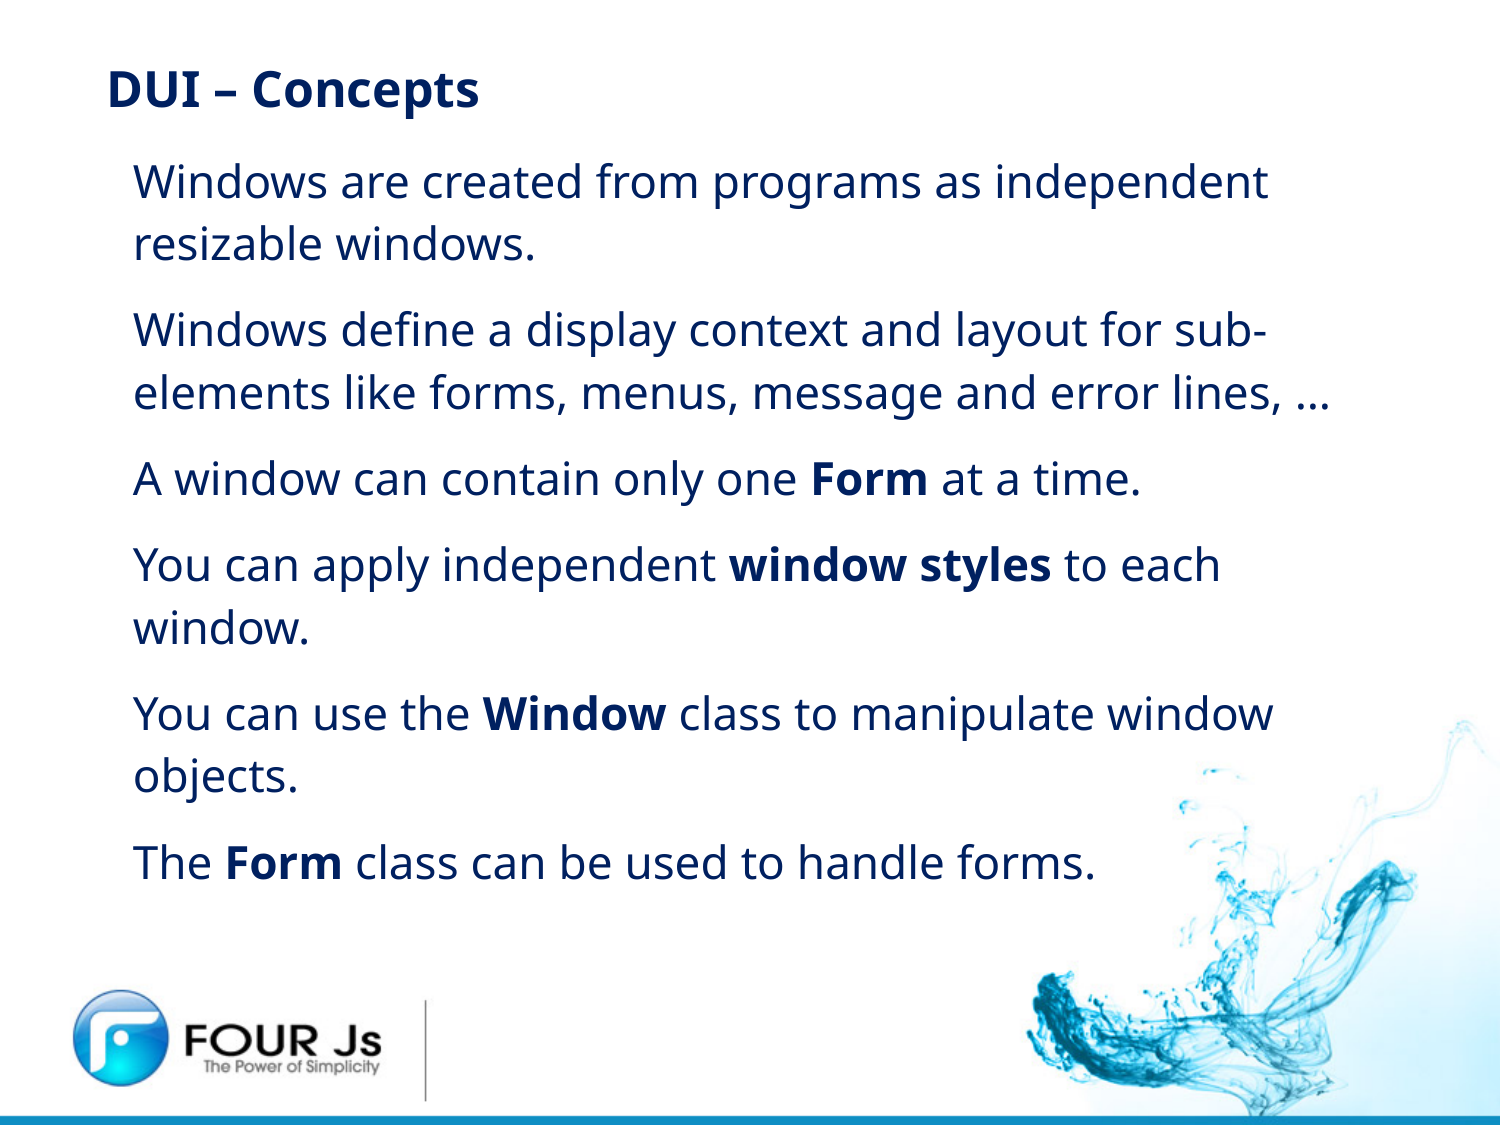

# DUI – Concepts
Windows are created from programs as independent resizable windows.
Windows define a display context and layout for sub-elements like forms, menus, message and error lines, …
A window can contain only one Form at a time.
You can apply independent window styles to each window.
You can use the Window class to manipulate window objects.
The Form class can be used to handle forms.